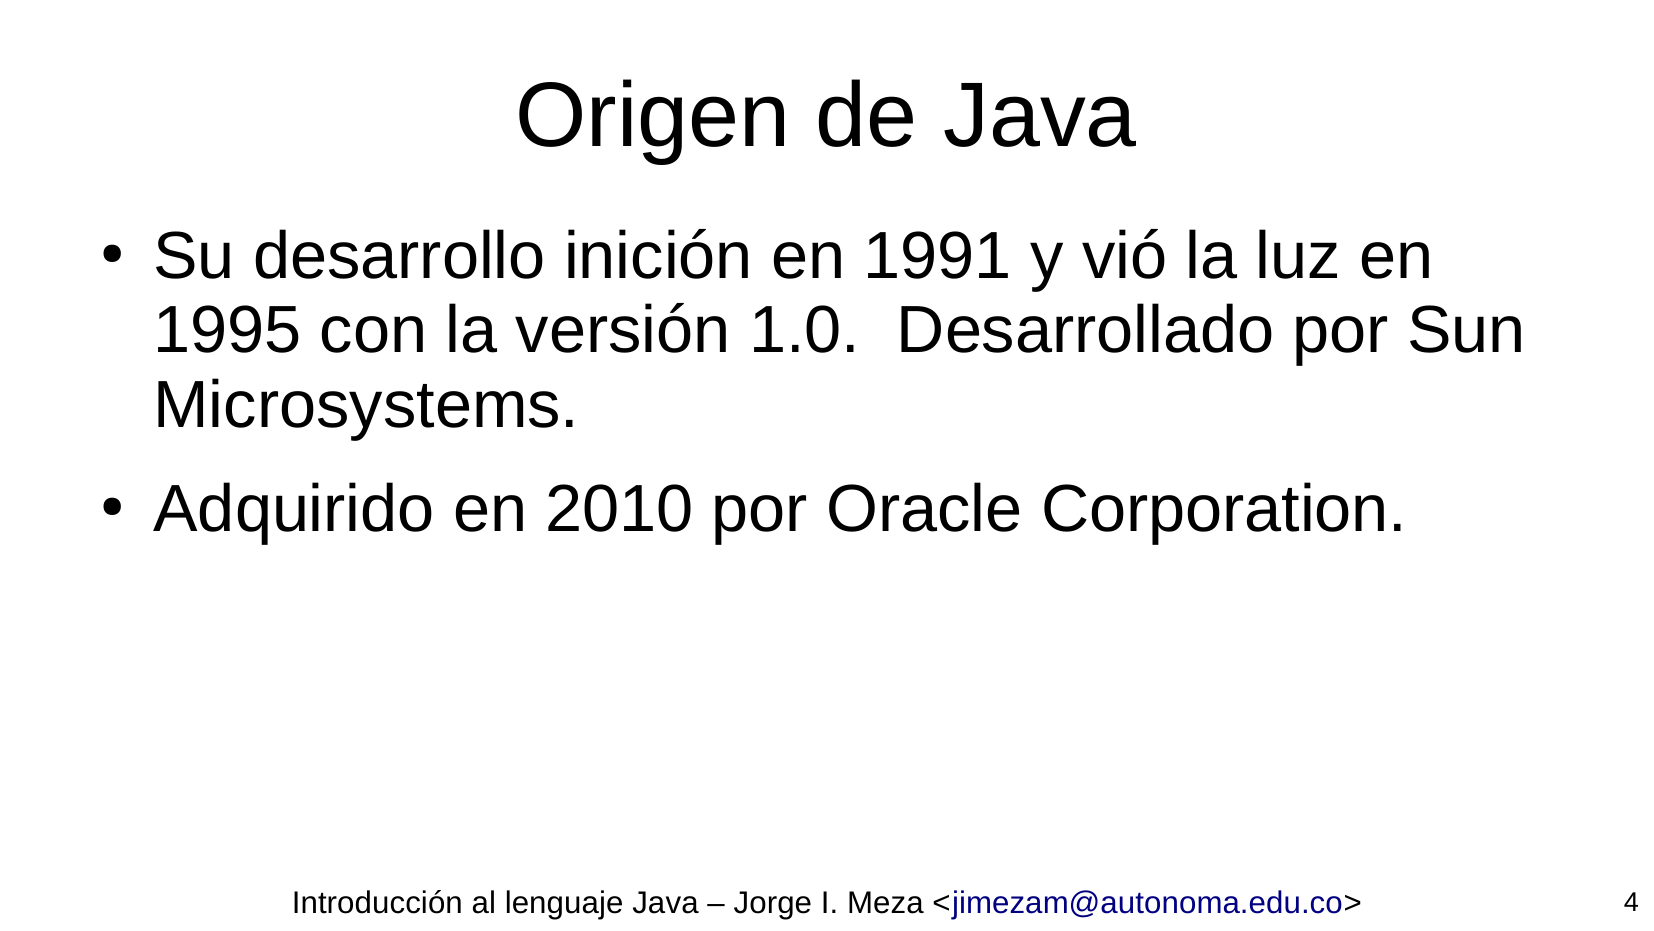

# Origen de Java
Su desarrollo inición en 1991 y vió la luz en 1995 con la versión 1.0. Desarrollado por Sun Microsystems.
Adquirido en 2010 por Oracle Corporation.